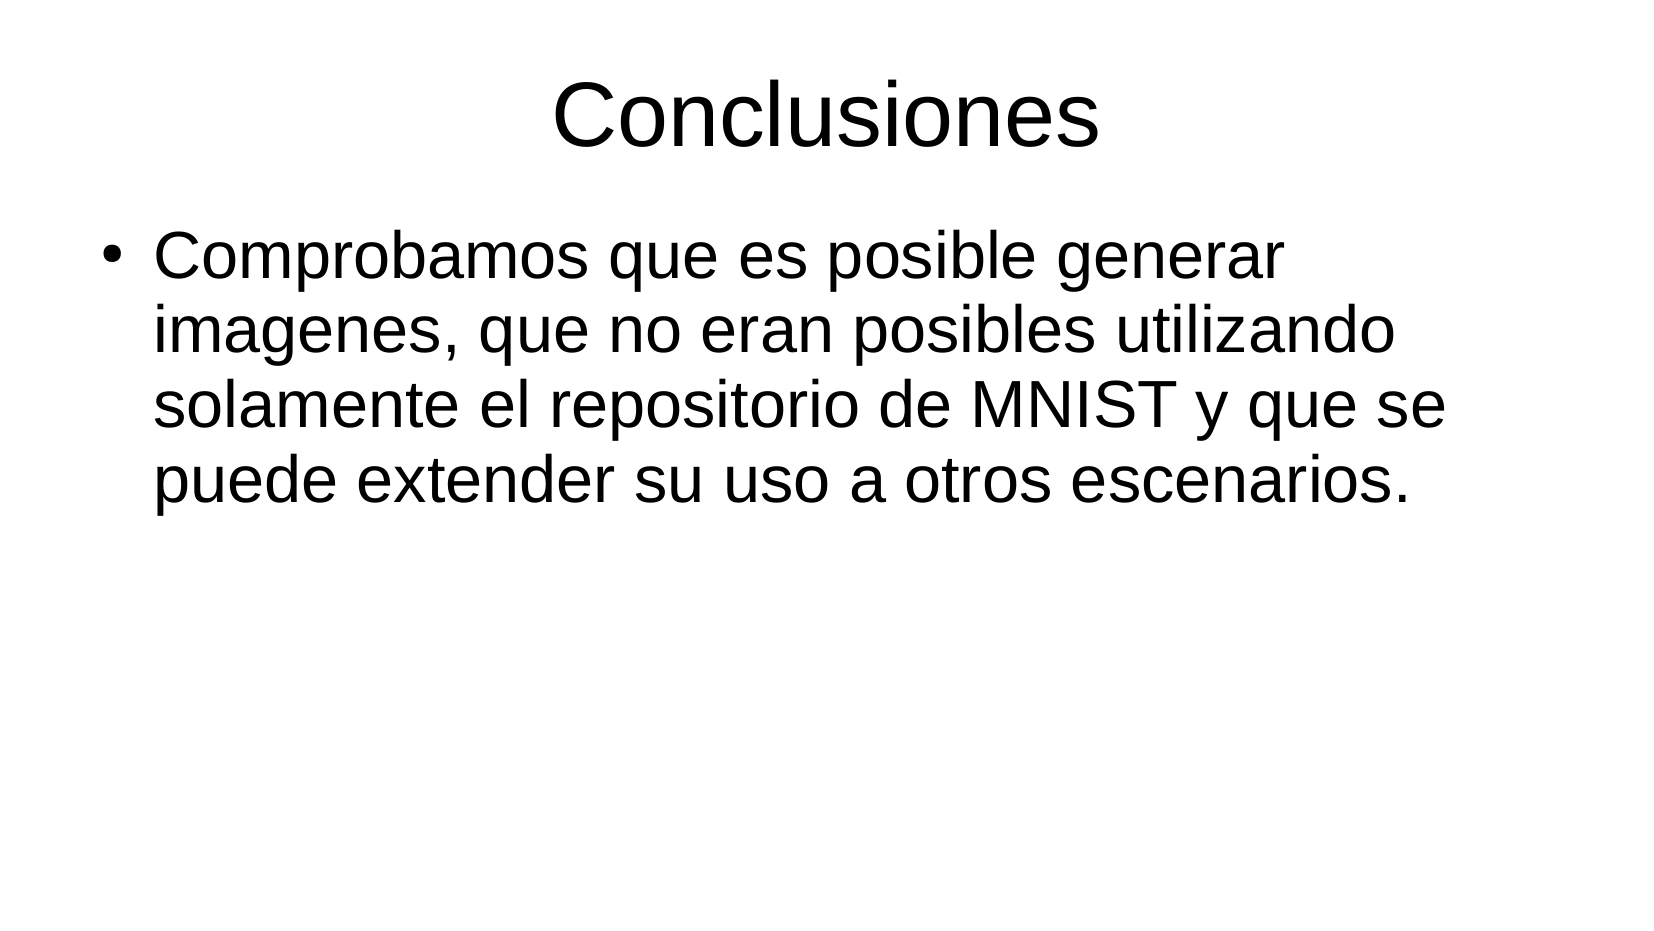

# Conclusiones
Comprobamos que es posible generar imagenes, que no eran posibles utilizando solamente el repositorio de MNIST y que se puede extender su uso a otros escenarios.